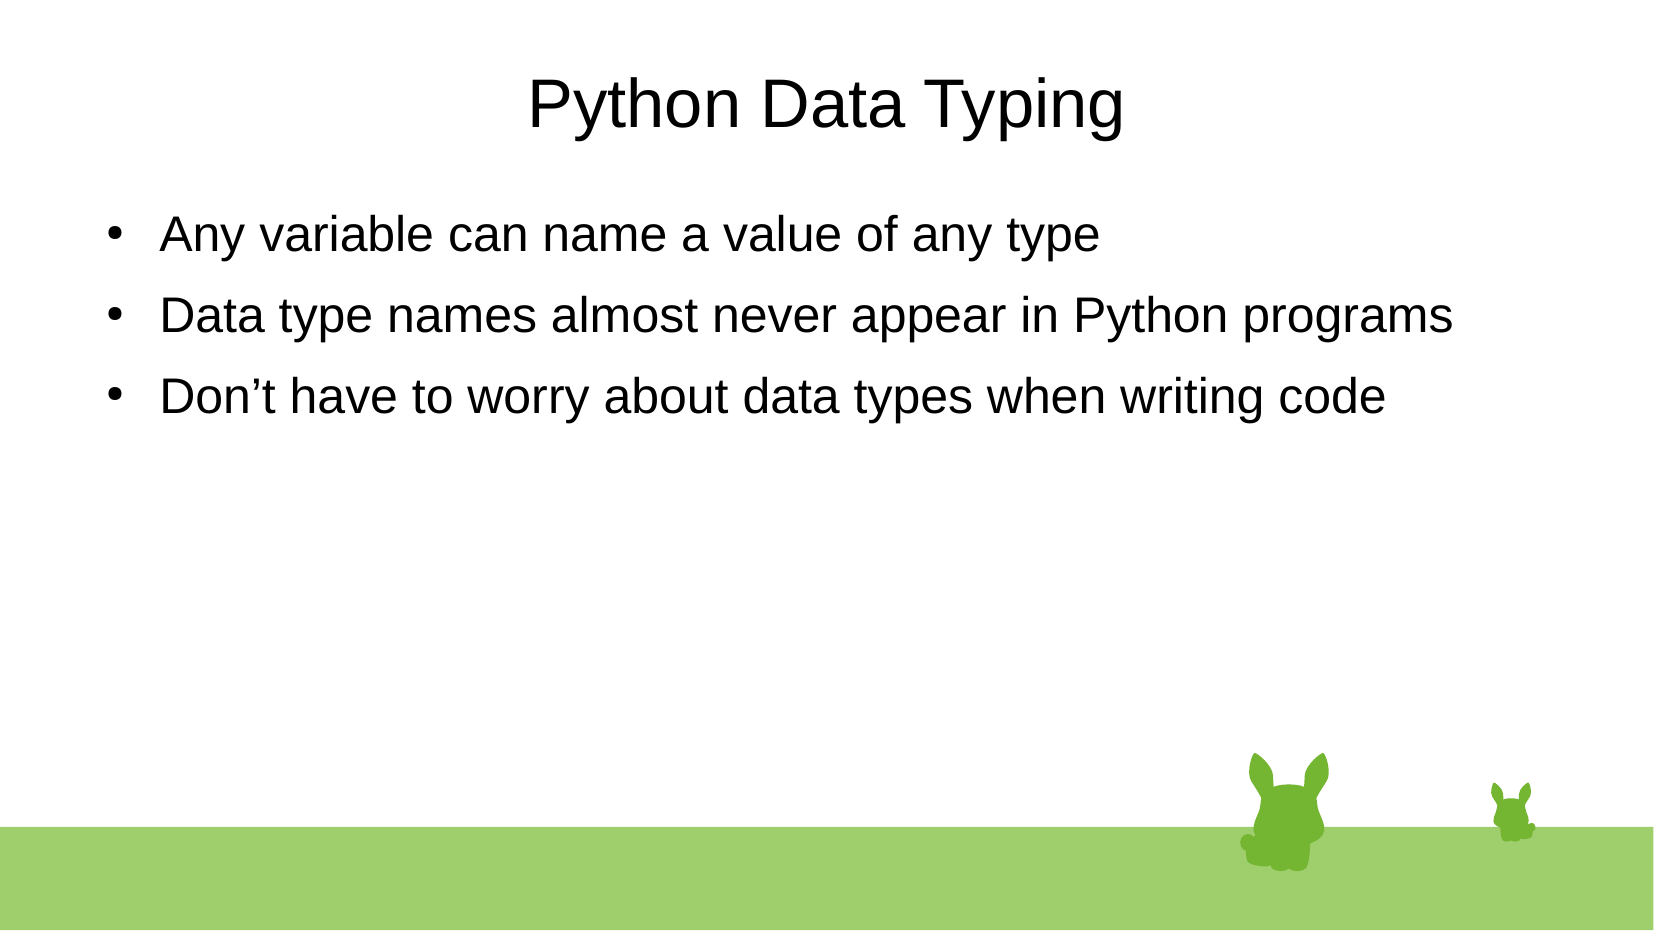

# Python Data Typing
Any variable can name a value of any type
Data type names almost never appear in Python programs
Don’t have to worry about data types when writing code